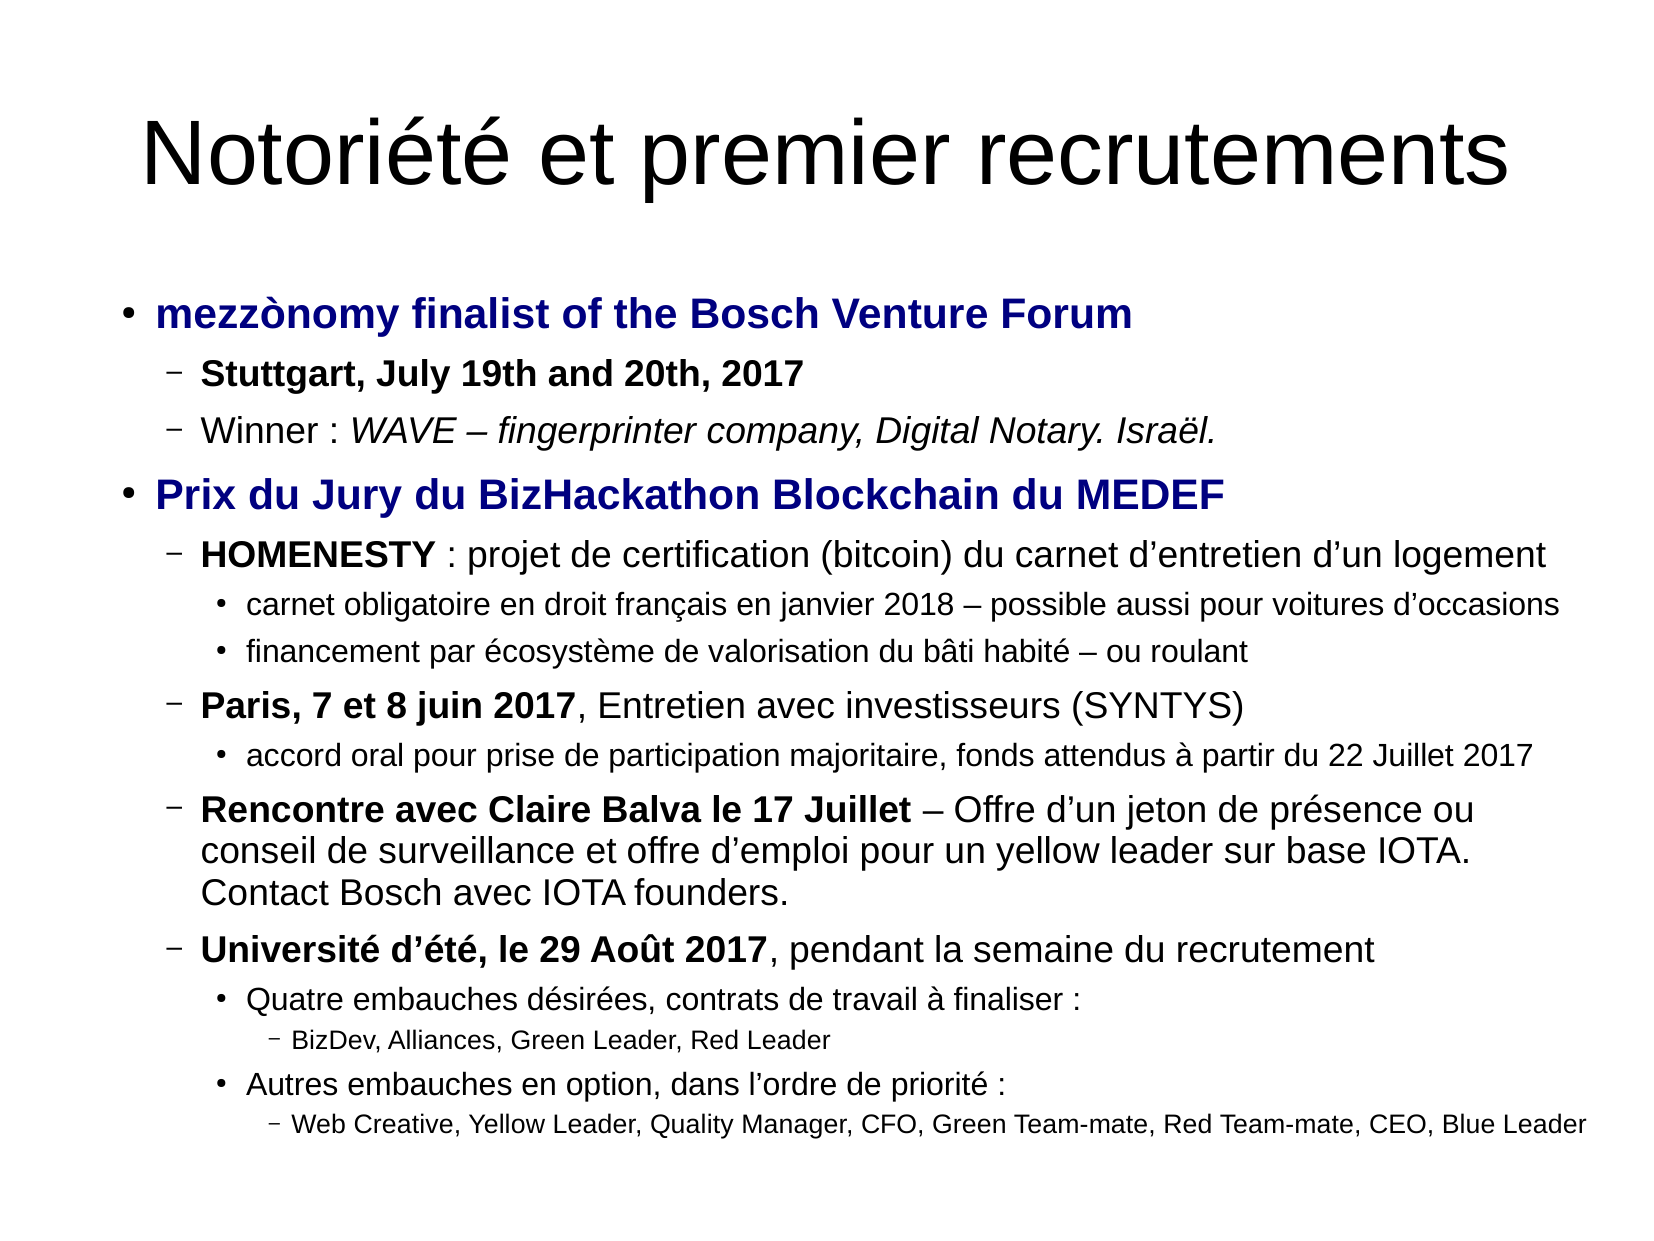

# Notoriété et premier recrutements
mezzònomy finalist of the Bosch Venture Forum
Stuttgart, July 19th and 20th, 2017
Winner : WAVE – fingerprinter company, Digital Notary. Israël.
Prix du Jury du BizHackathon Blockchain du MEDEF
HOMENESTY : projet de certification (bitcoin) du carnet d’entretien d’un logement
carnet obligatoire en droit français en janvier 2018 – possible aussi pour voitures d’occasions
financement par écosystème de valorisation du bâti habité – ou roulant
Paris, 7 et 8 juin 2017, Entretien avec investisseurs (SYNTYS)
accord oral pour prise de participation majoritaire, fonds attendus à partir du 22 Juillet 2017
Rencontre avec Claire Balva le 17 Juillet – Offre d’un jeton de présence ou conseil de surveillance et offre d’emploi pour un yellow leader sur base IOTA. Contact Bosch avec IOTA founders.
Université d’été, le 29 Août 2017, pendant la semaine du recrutement
Quatre embauches désirées, contrats de travail à finaliser :
BizDev, Alliances, Green Leader, Red Leader
Autres embauches en option, dans l’ordre de priorité :
Web Creative, Yellow Leader, Quality Manager, CFO, Green Team-mate, Red Team-mate, CEO, Blue Leader